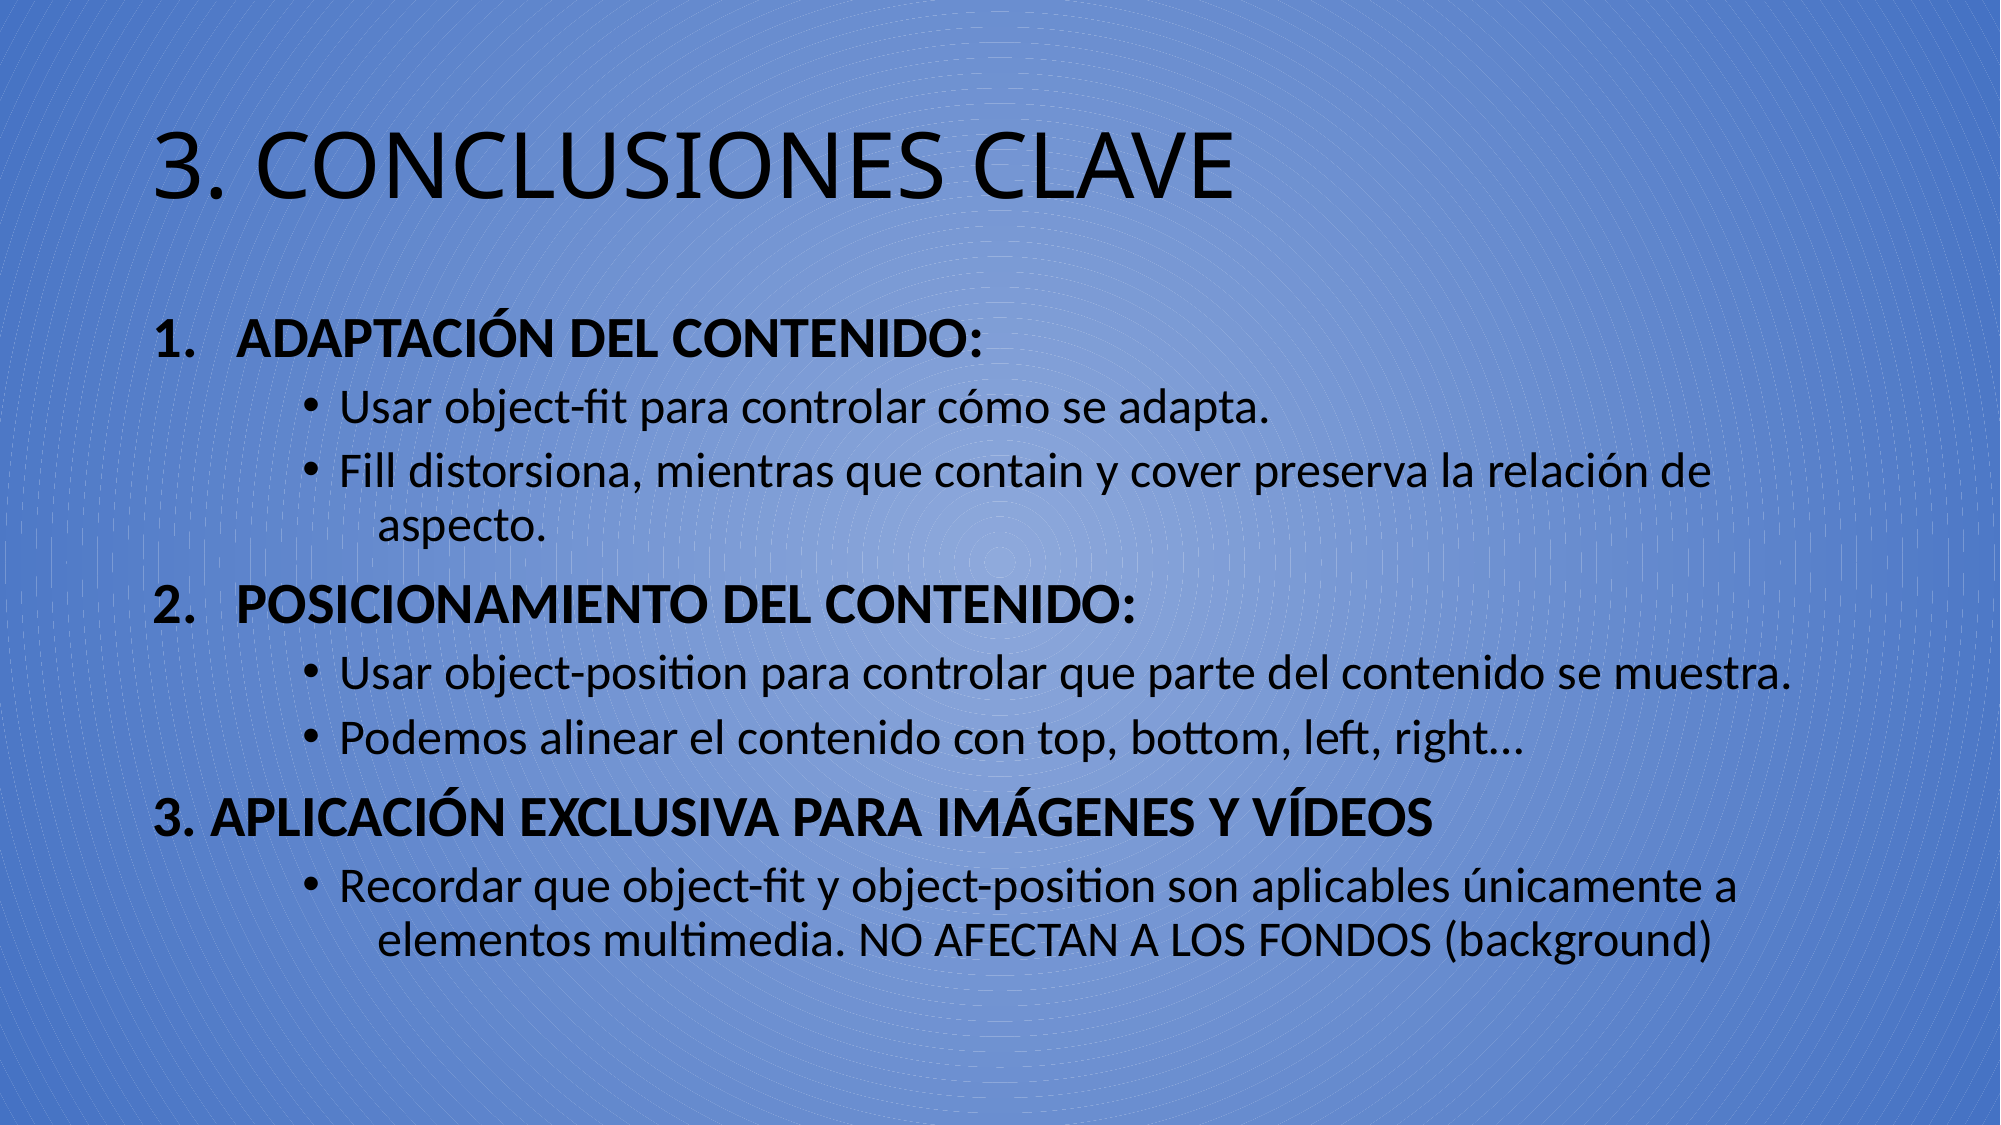

# 3. CONCLUSIONES CLAVE
ADAPTACIÓN DEL CONTENIDO:
Usar object-fit para controlar cómo se adapta.
Fill distorsiona, mientras que contain y cover preserva la relación de aspecto.
POSICIONAMIENTO DEL CONTENIDO:
Usar object-position para controlar que parte del contenido se muestra.
Podemos alinear el contenido con top, bottom, left, right…
3. APLICACIÓN EXCLUSIVA PARA IMÁGENES Y VÍDEOS
Recordar que object-fit y object-position son aplicables únicamente a elementos multimedia. NO AFECTAN A LOS FONDOS (background)